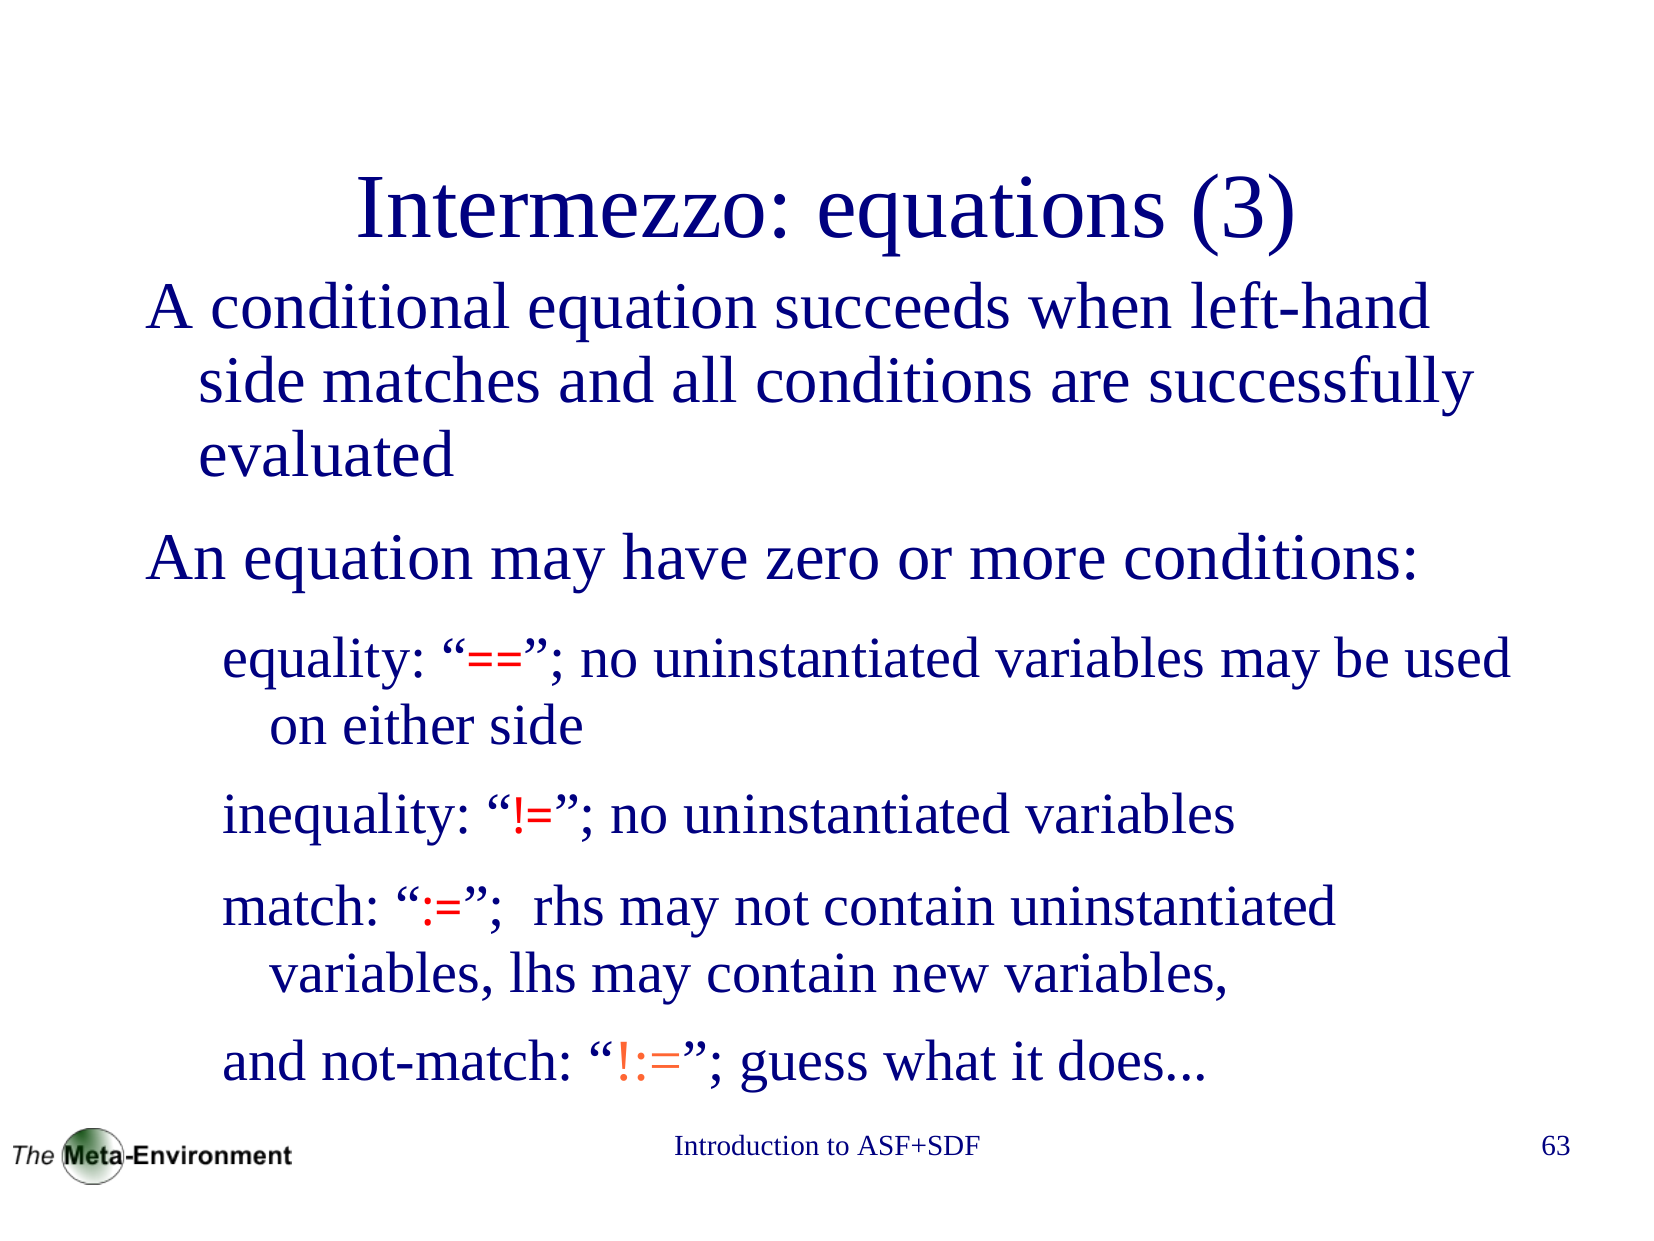

# Intermezzo: equations (3)
A conditional equation succeeds when left-hand side matches and all conditions are successfully evaluated
An equation may have zero or more conditions:
equality: “==”; no uninstantiated variables may be used on either side
inequality: “!=”; no uninstantiated variables
match: “:=”; rhs may not contain uninstantiated variables, lhs may contain new variables,
and not-match: “!:=”; guess what it does...
63